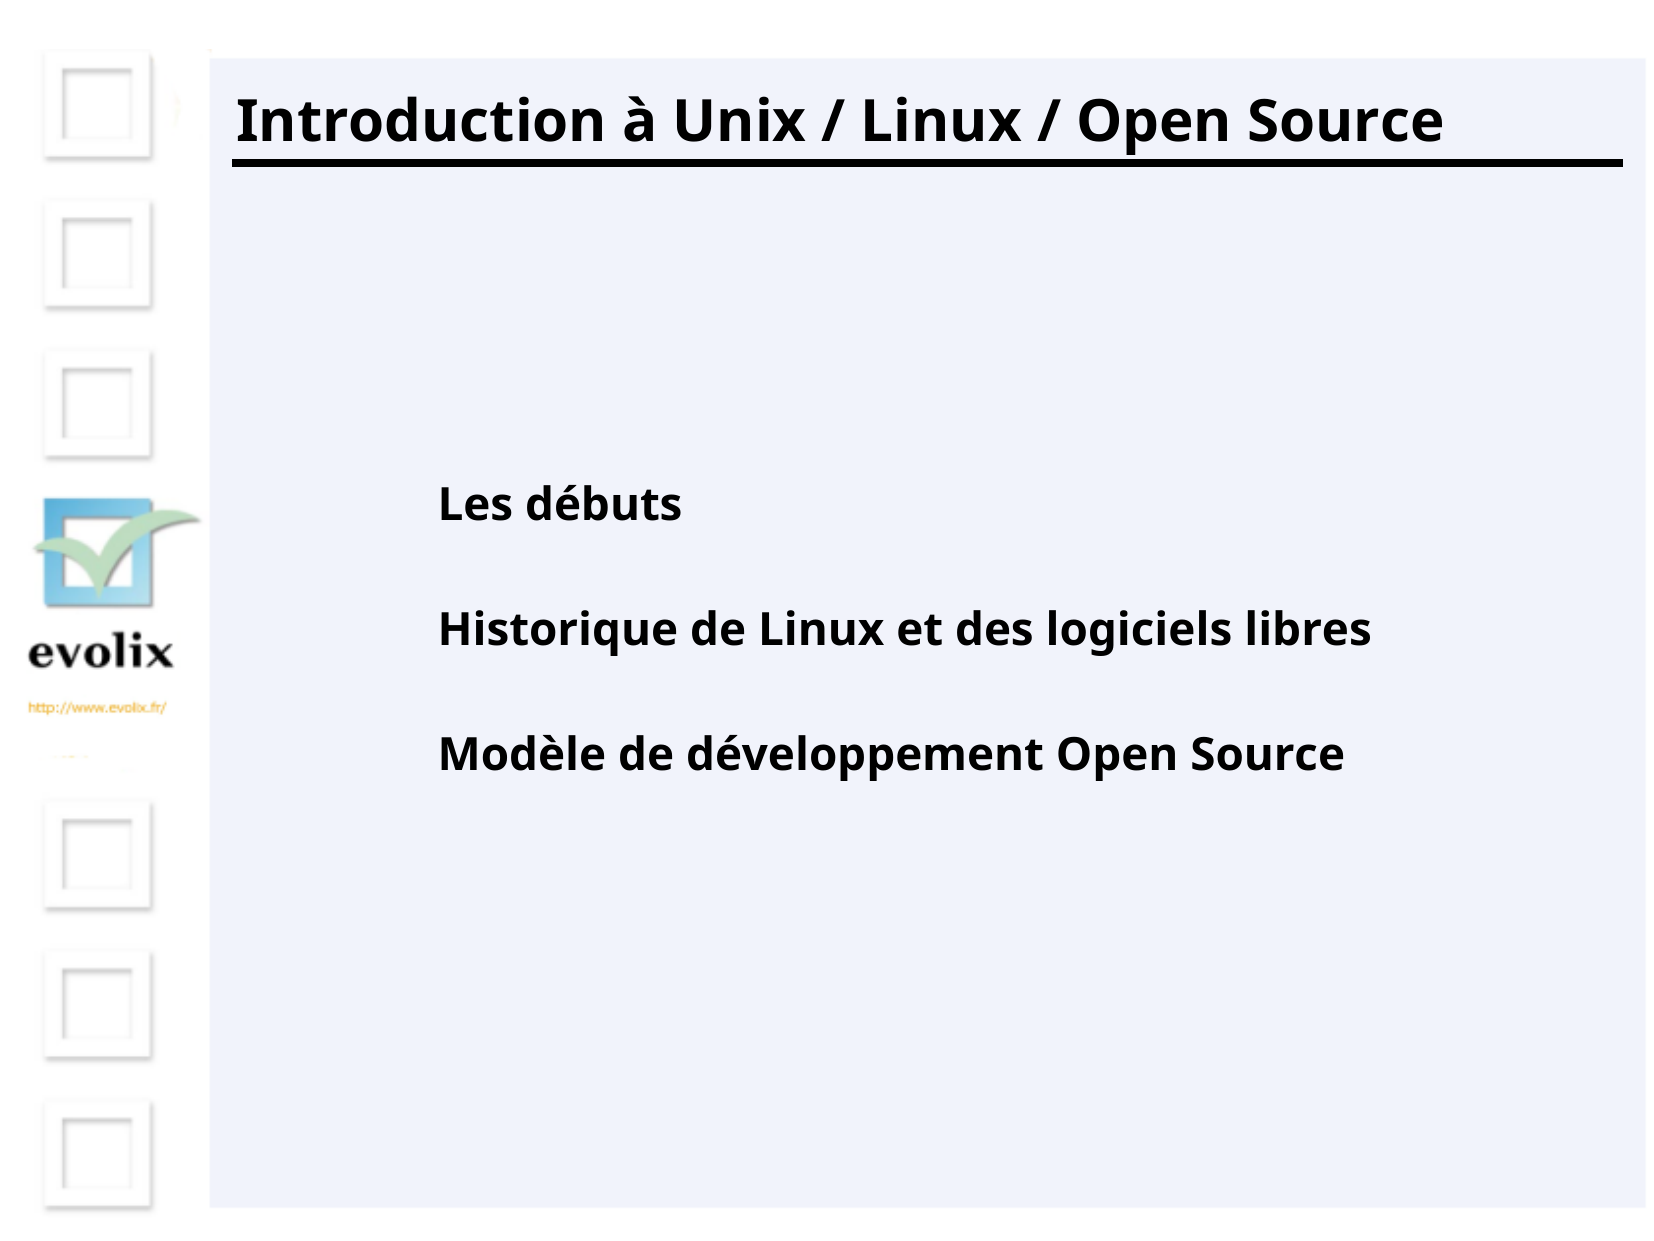

# Introduction à Unix / Linux / Open Source
	Les débuts
	Historique de Linux et des logiciels libres
	Modèle de développement Open Source